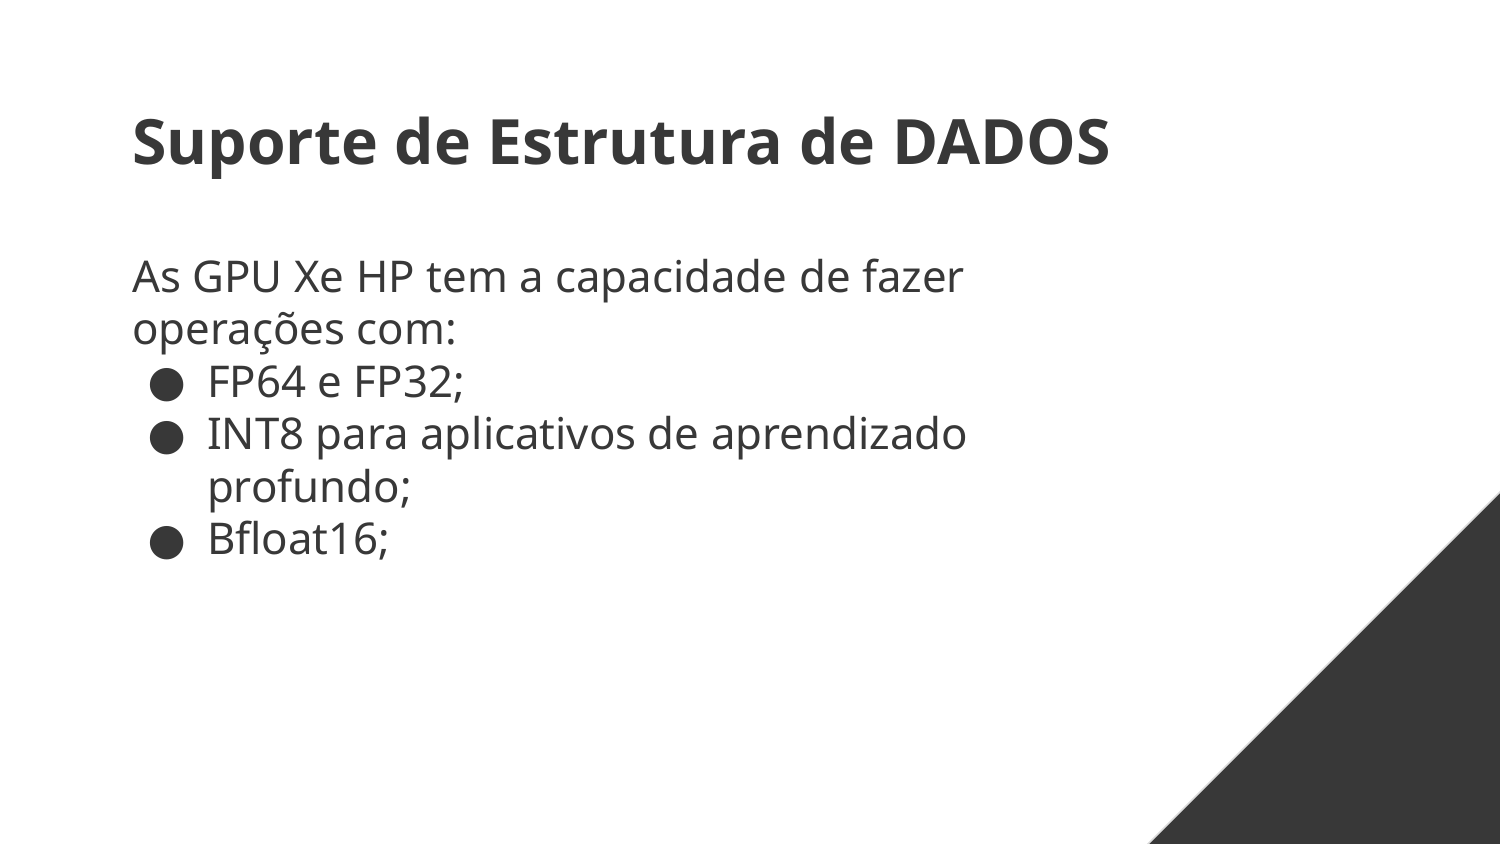

Suporte de Estrutura de DADOS
# As GPU Xe HP tem a capacidade de fazer operações com:
FP64 e FP32;
INT8 para aplicativos de aprendizado profundo;
Bfloat16;